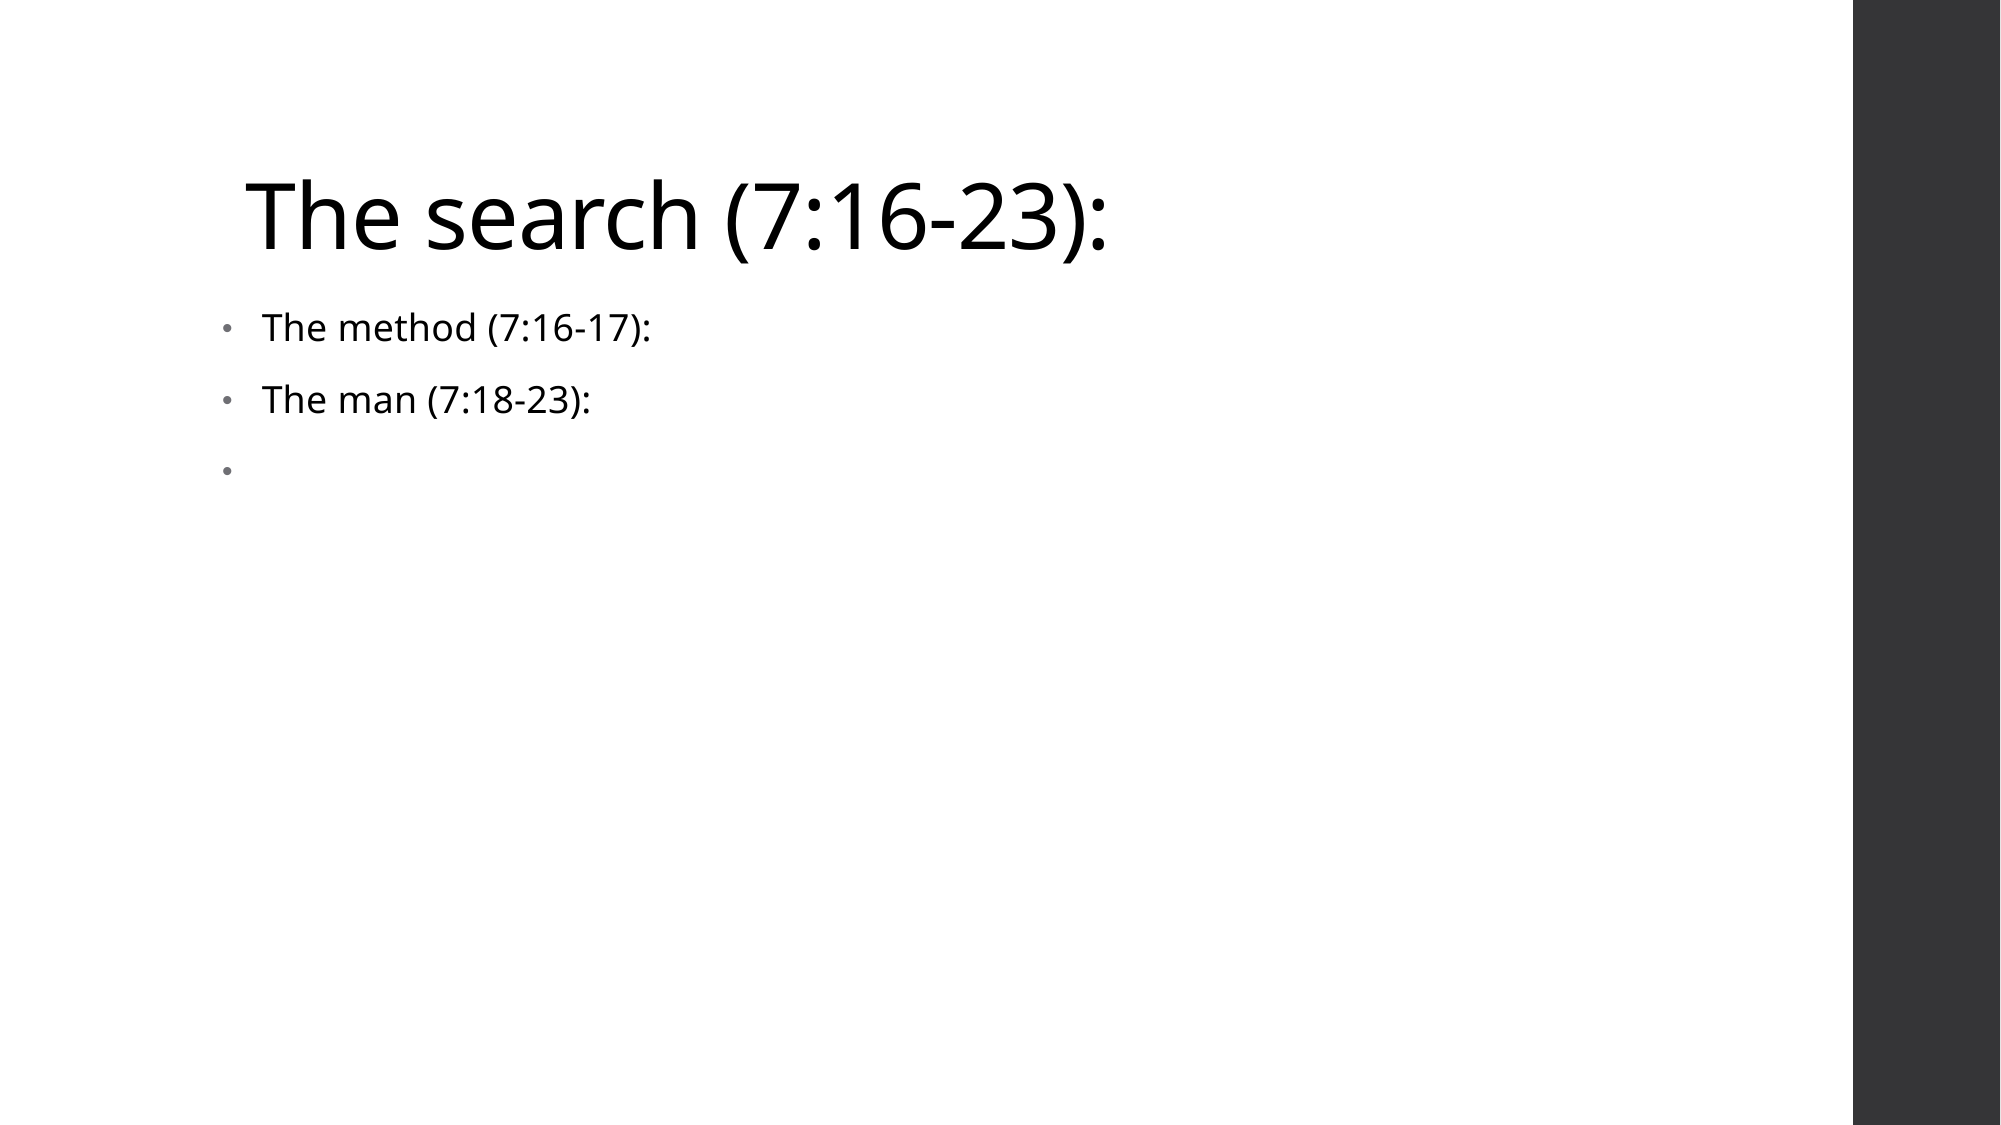

# The search (7:16-23):
 The method (7:16-17):
 The man (7:18-23):